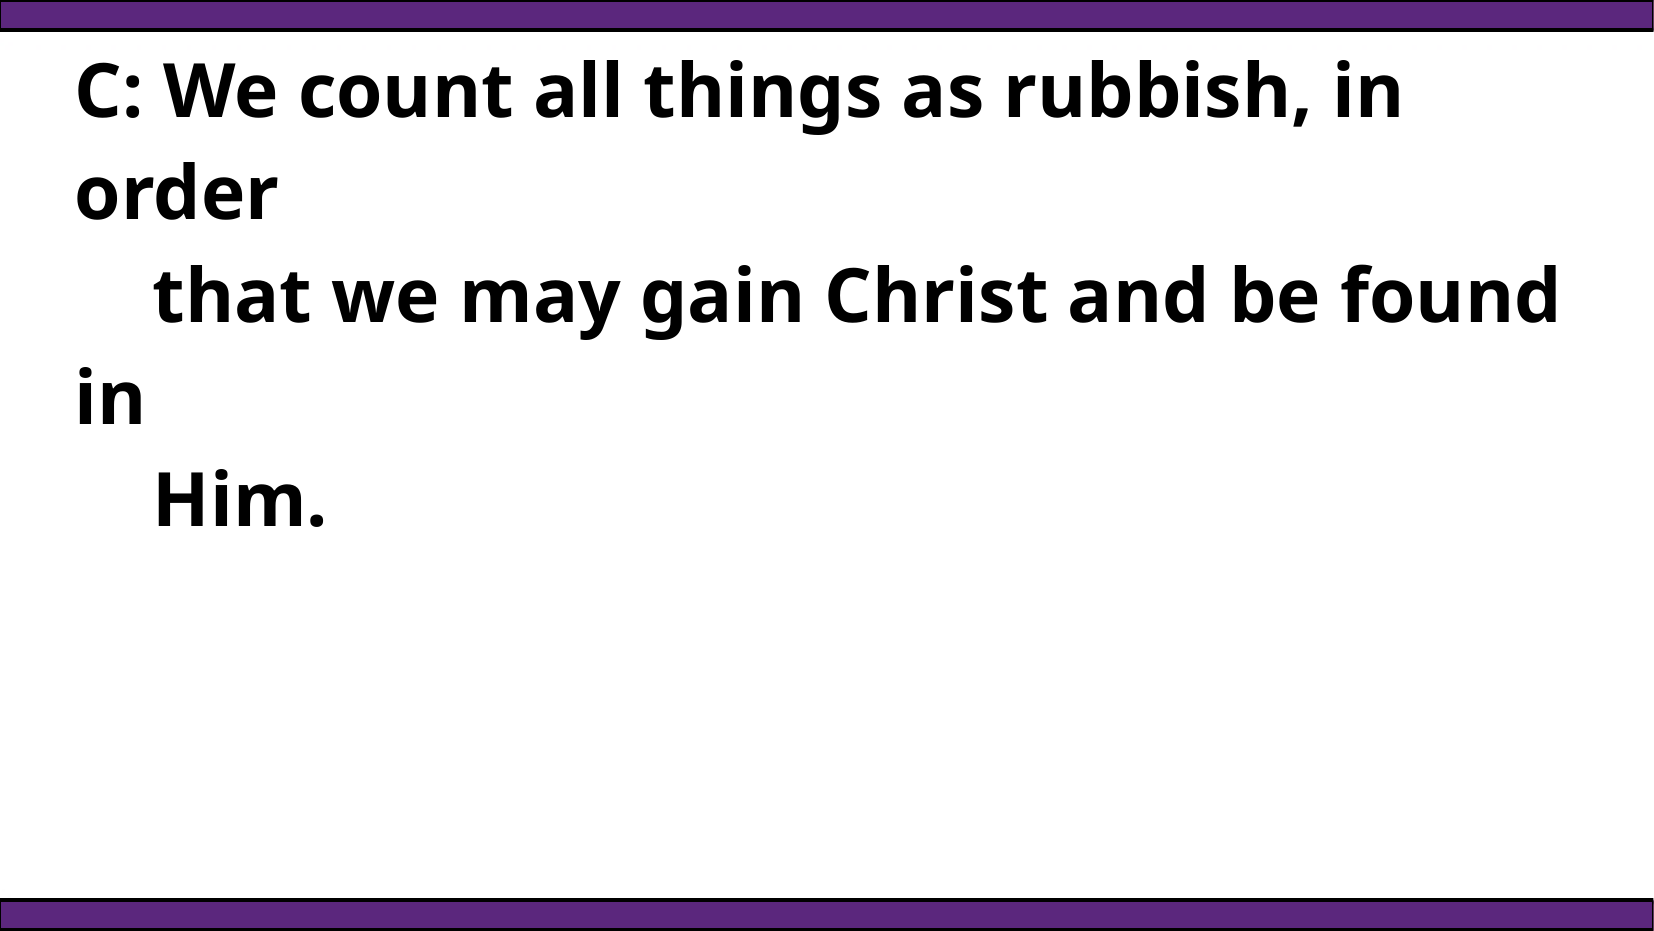

C:	 We count all things as rubbish, in order
 that we may gain Christ and be found in
 Him.